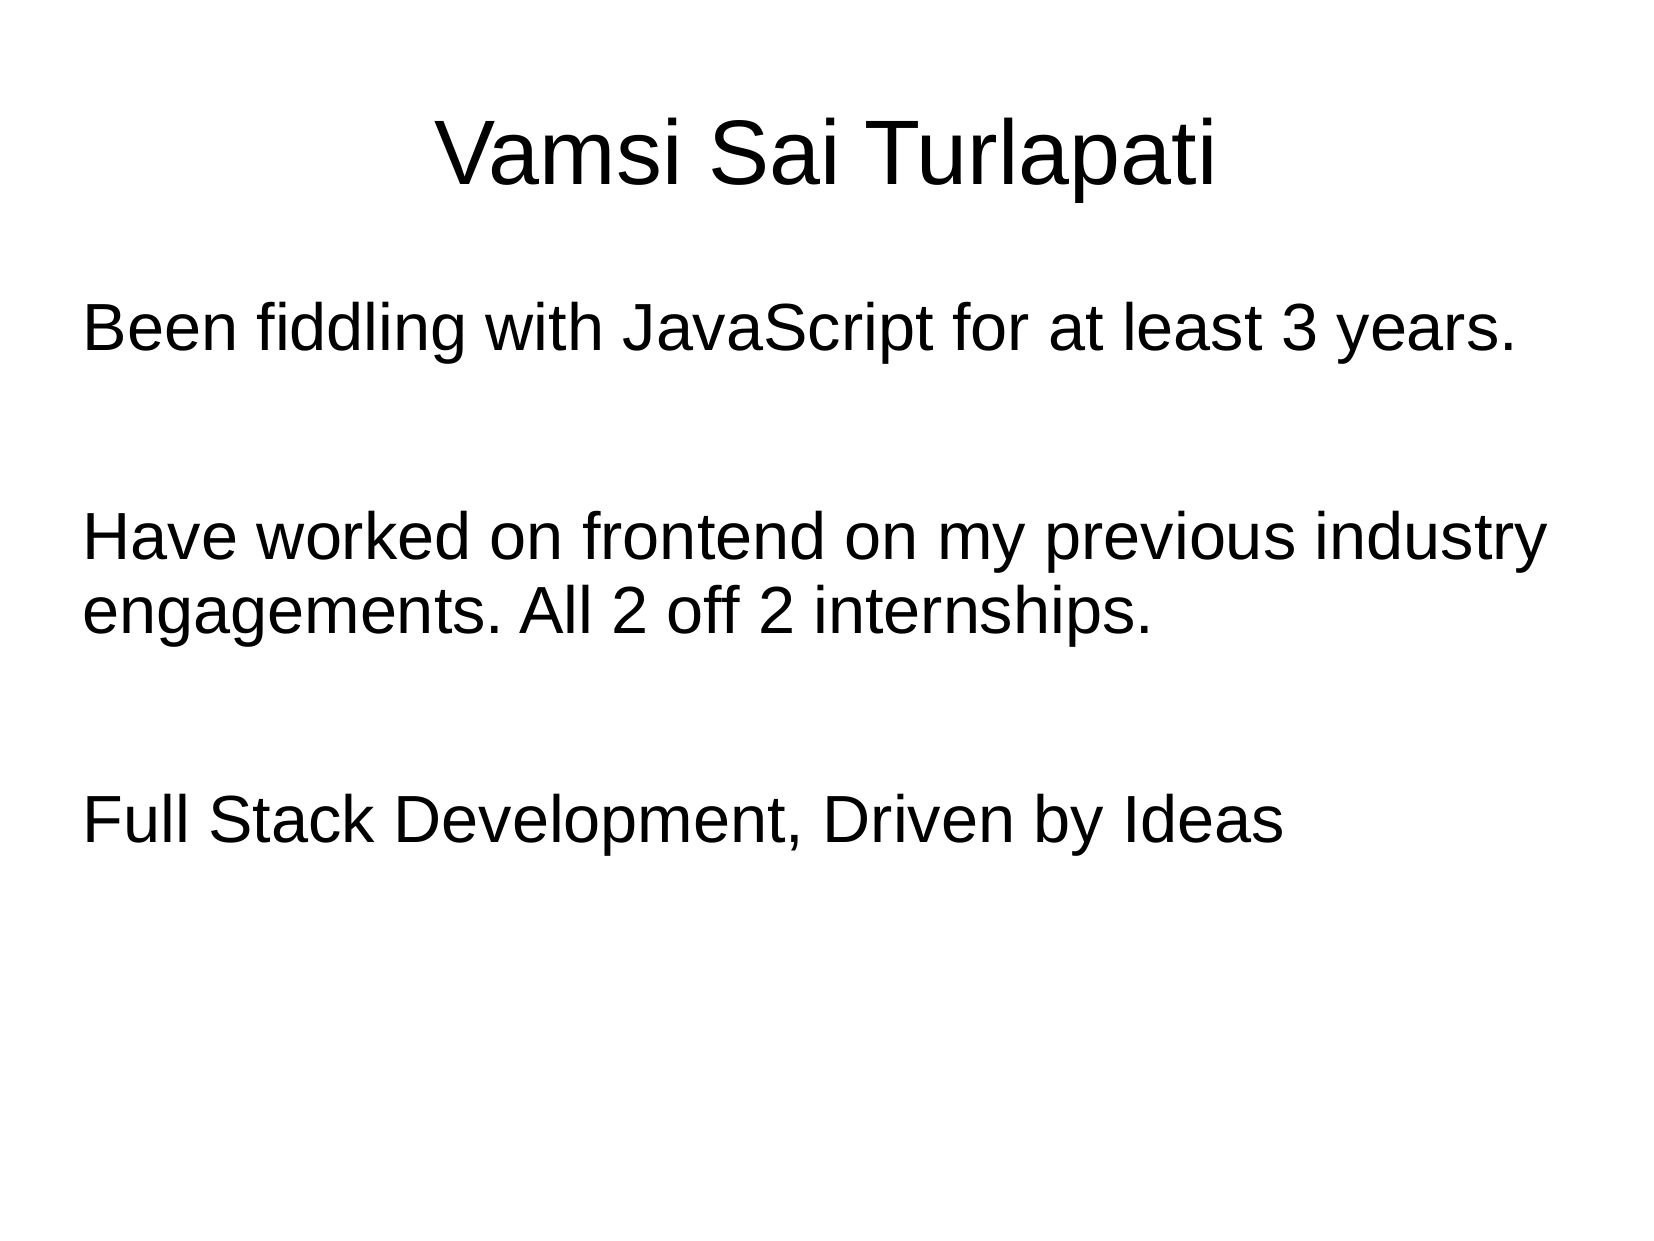

# Vamsi Sai Turlapati
Been fiddling with JavaScript for at least 3 years.
Have worked on frontend on my previous industry engagements. All 2 off 2 internships.
Full Stack Development, Driven by Ideas